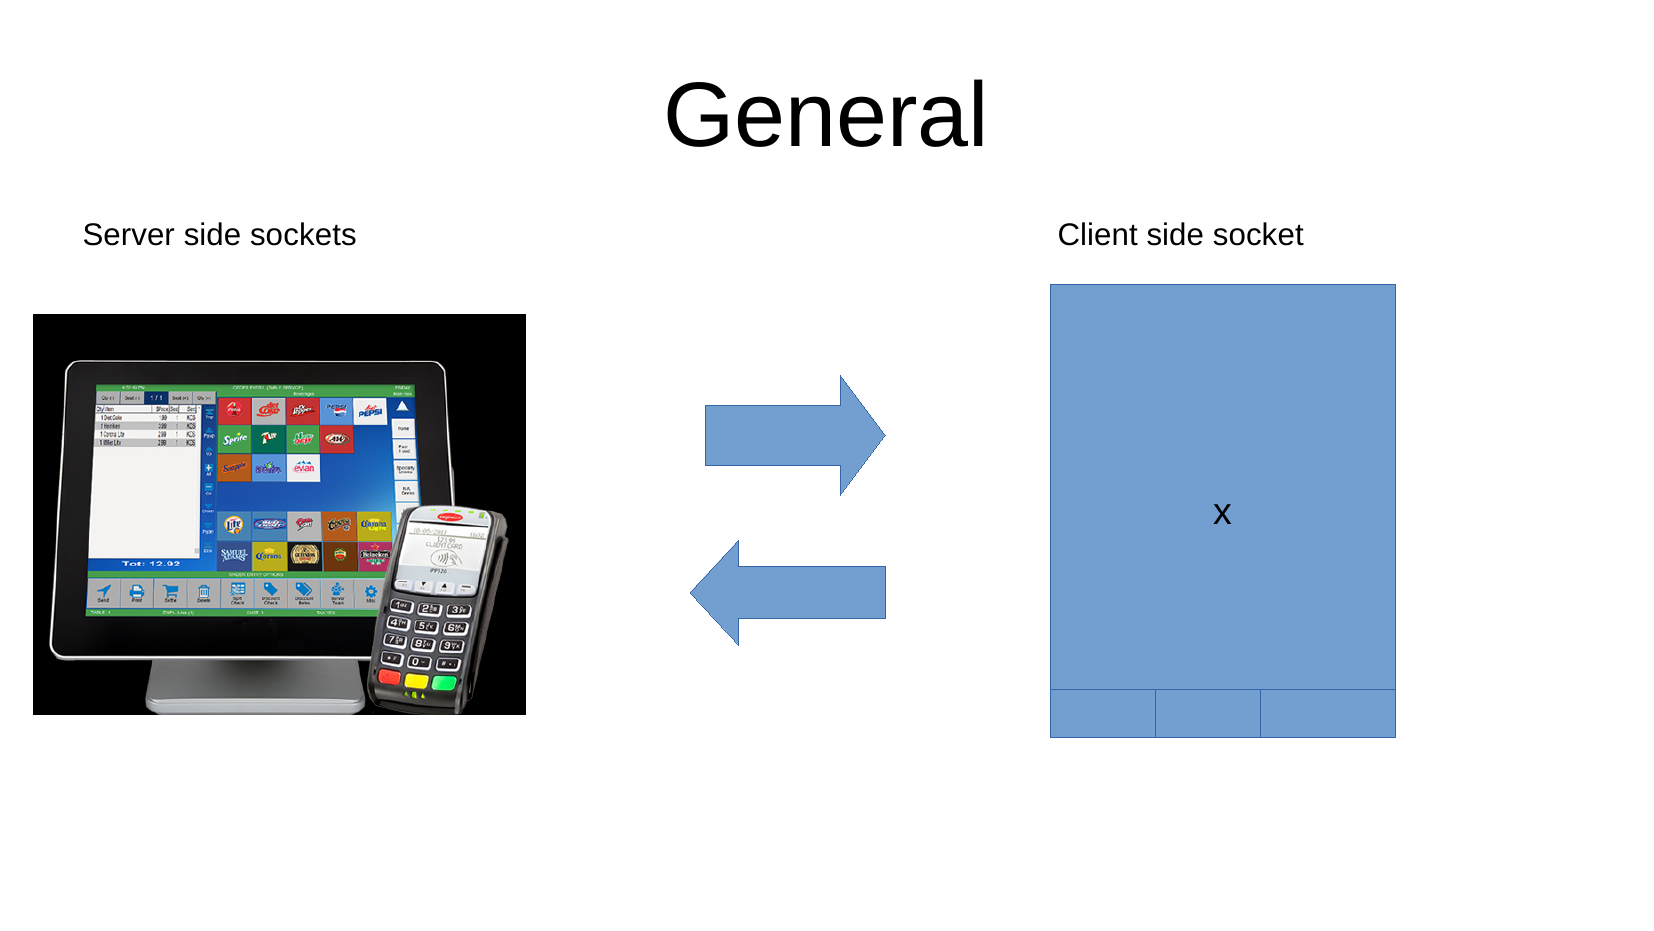

# General
Server side sockets										Client side socket
x